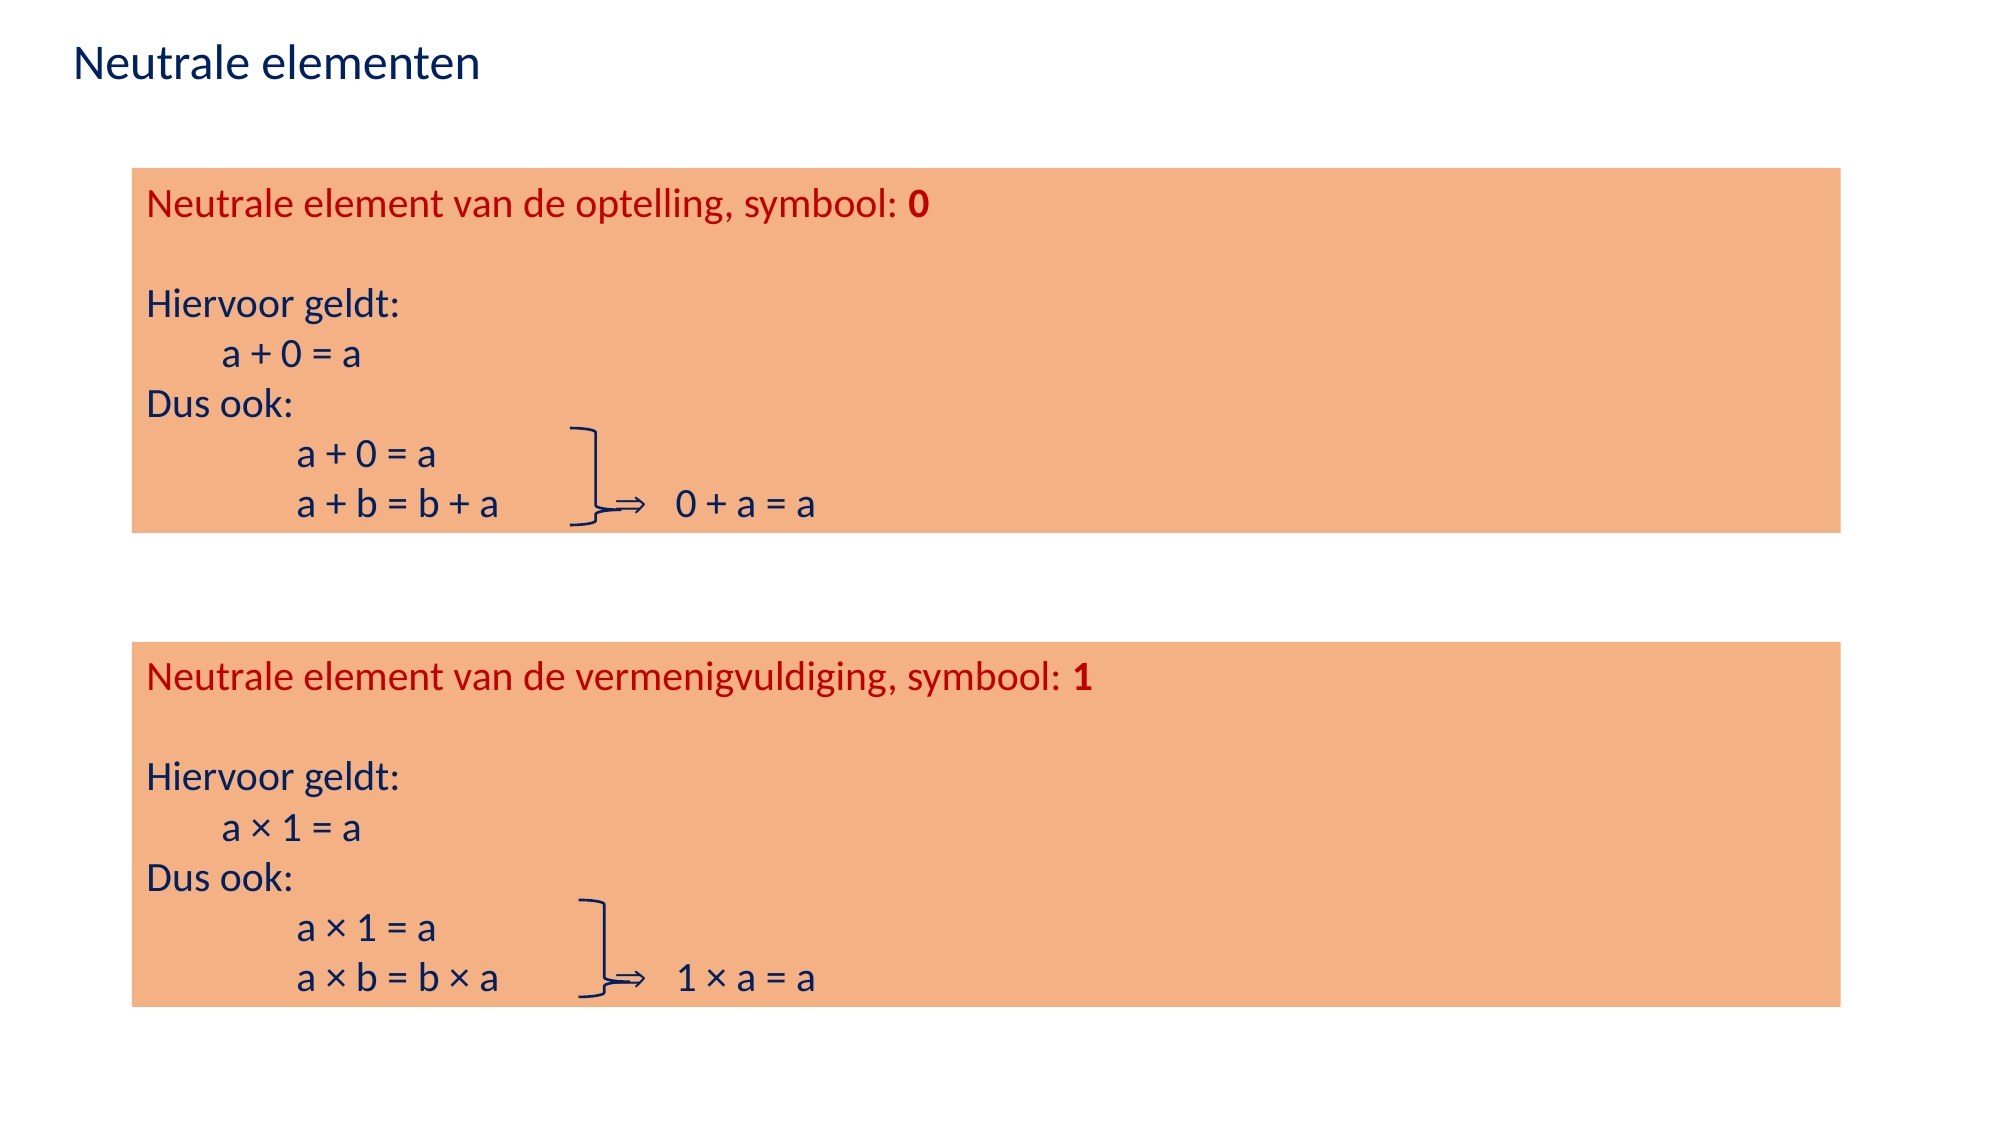

Neutrale elementen
Neutrale element van de optelling, symbool: 0
Hiervoor geldt:
	a + 0 = a
Dus ook:
	a + 0 = a
	a + b = b + a  0 + a = a
Neutrale element van de vermenigvuldiging, symbool: 1
Hiervoor geldt:
 	a × 1 = a
Dus ook:
	a × 1 = a
	a × b = b × a  1 × a = a